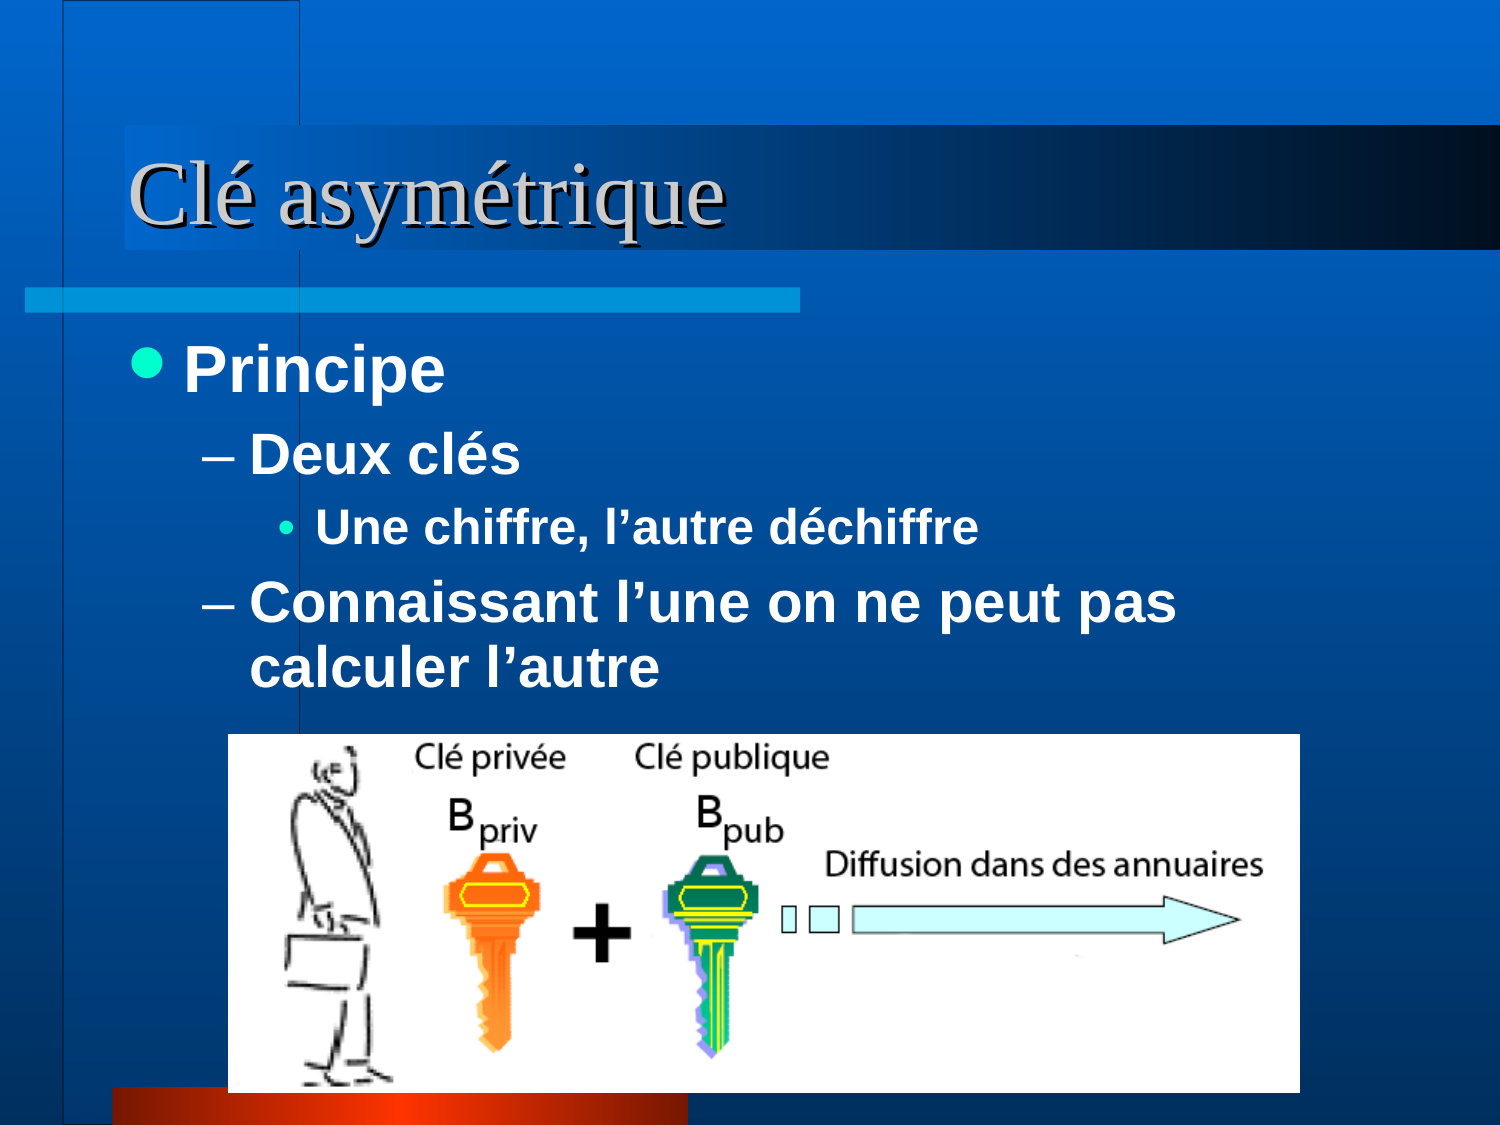

# Clé asymétrique
Principe
Deux clés
Une chiffre, l’autre déchiffre
Connaissant l’une on ne peut pas calculer l’autre